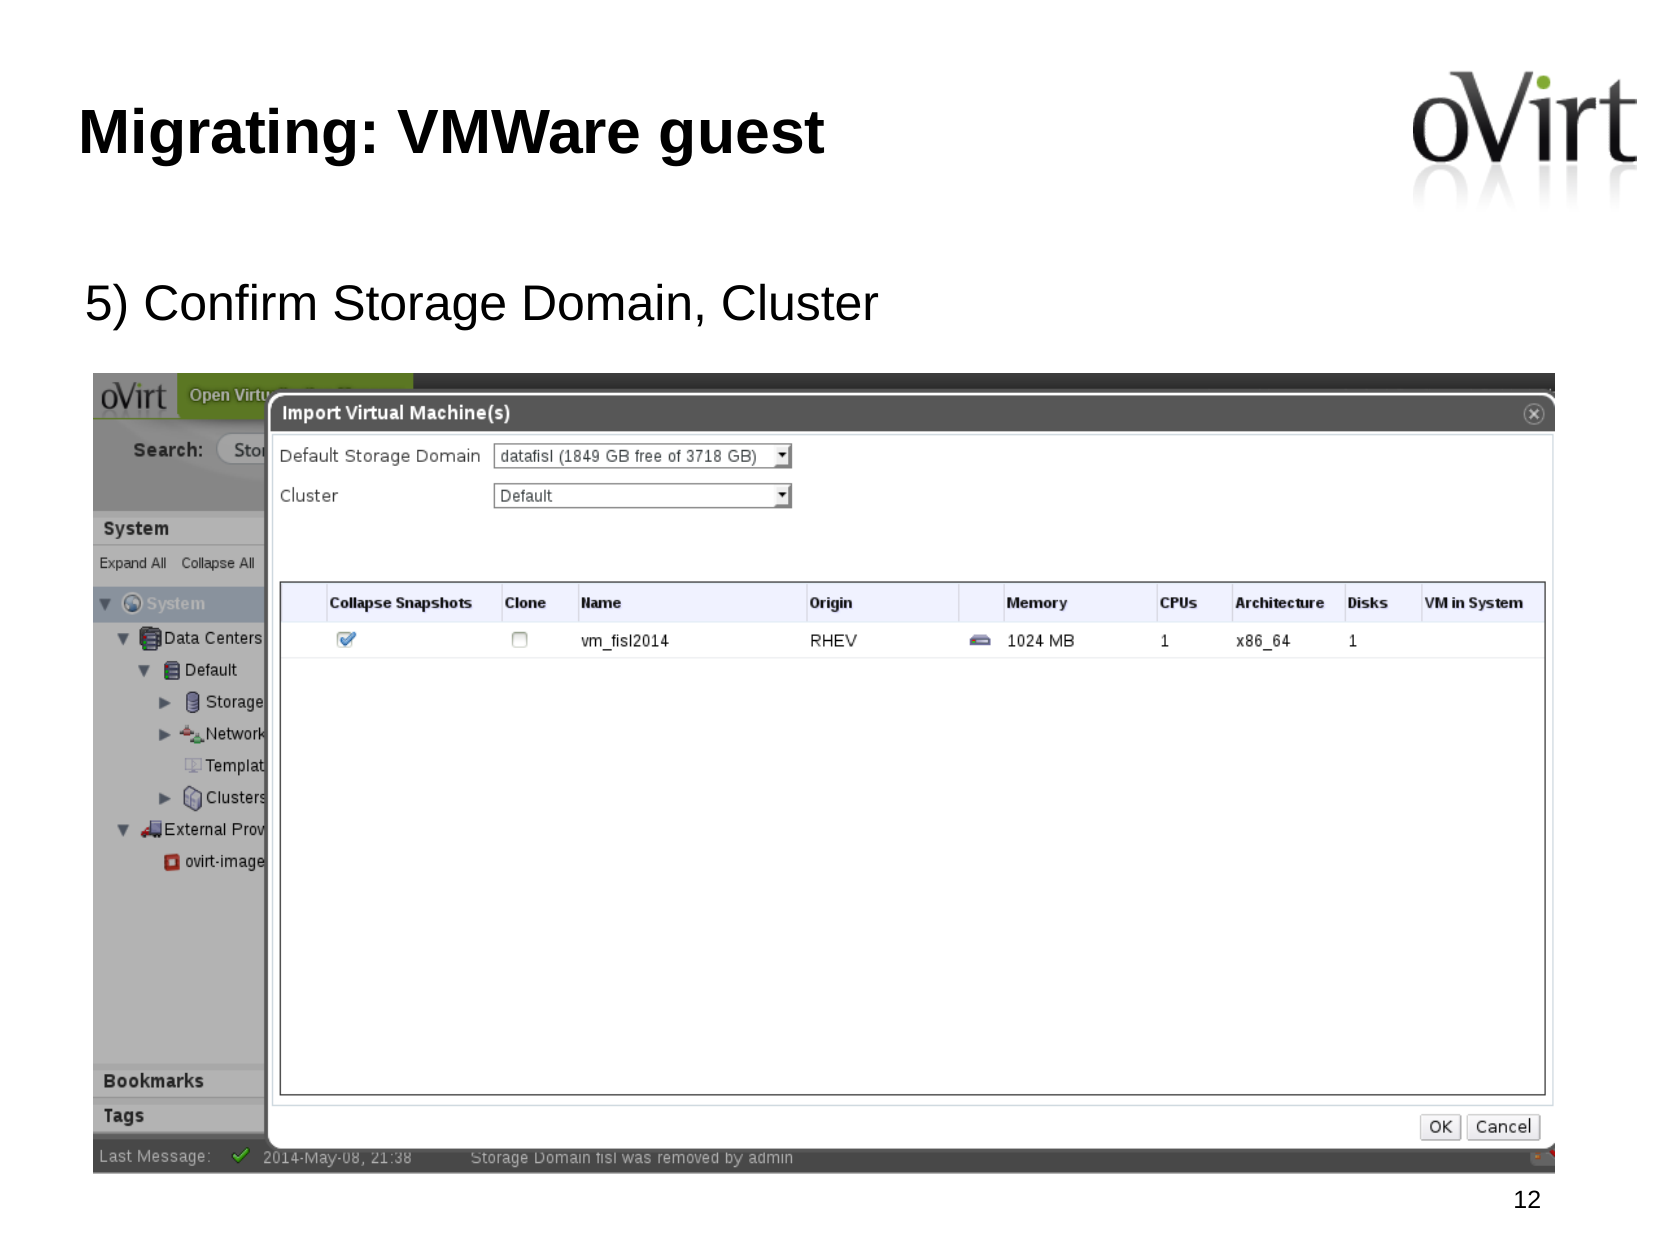

Migrating: VMWare guest
5) Confirm Storage Domain, Cluster